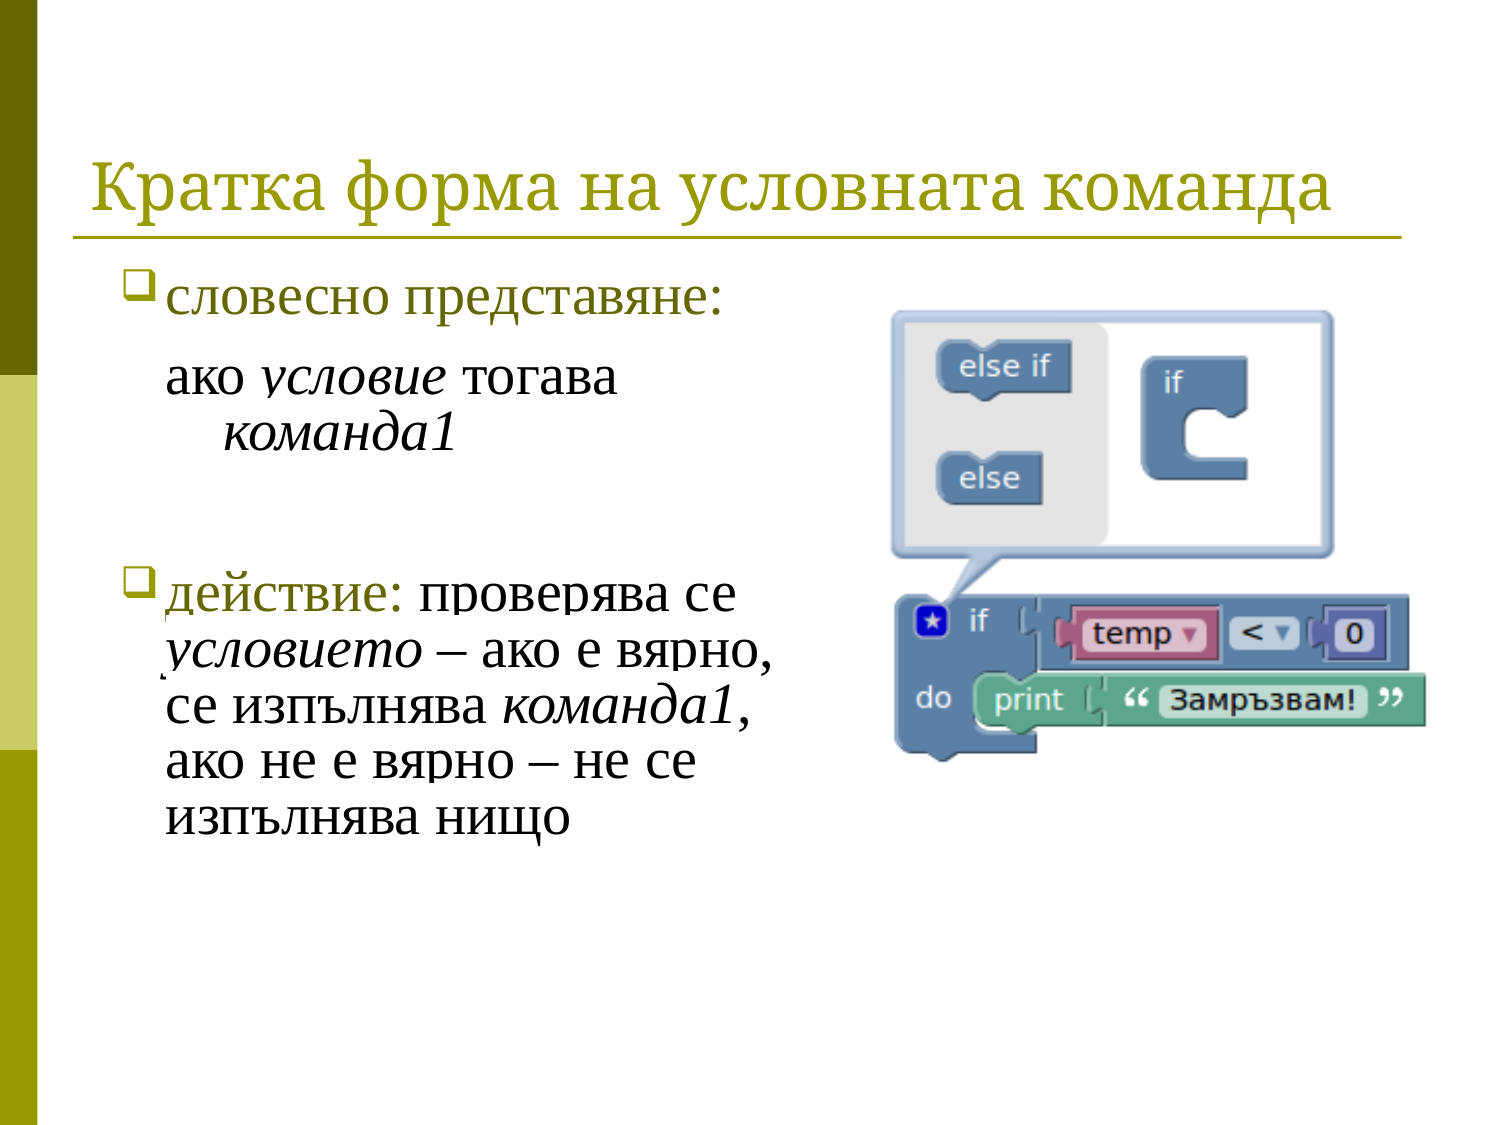

# Кратка форма на условната команда
словесно представяне:
ако условие тогава
 команда1
действие: проверява се условието – ако е вярно, се изпълнява команда1, ако не е вярно – не се изпълнява нищо